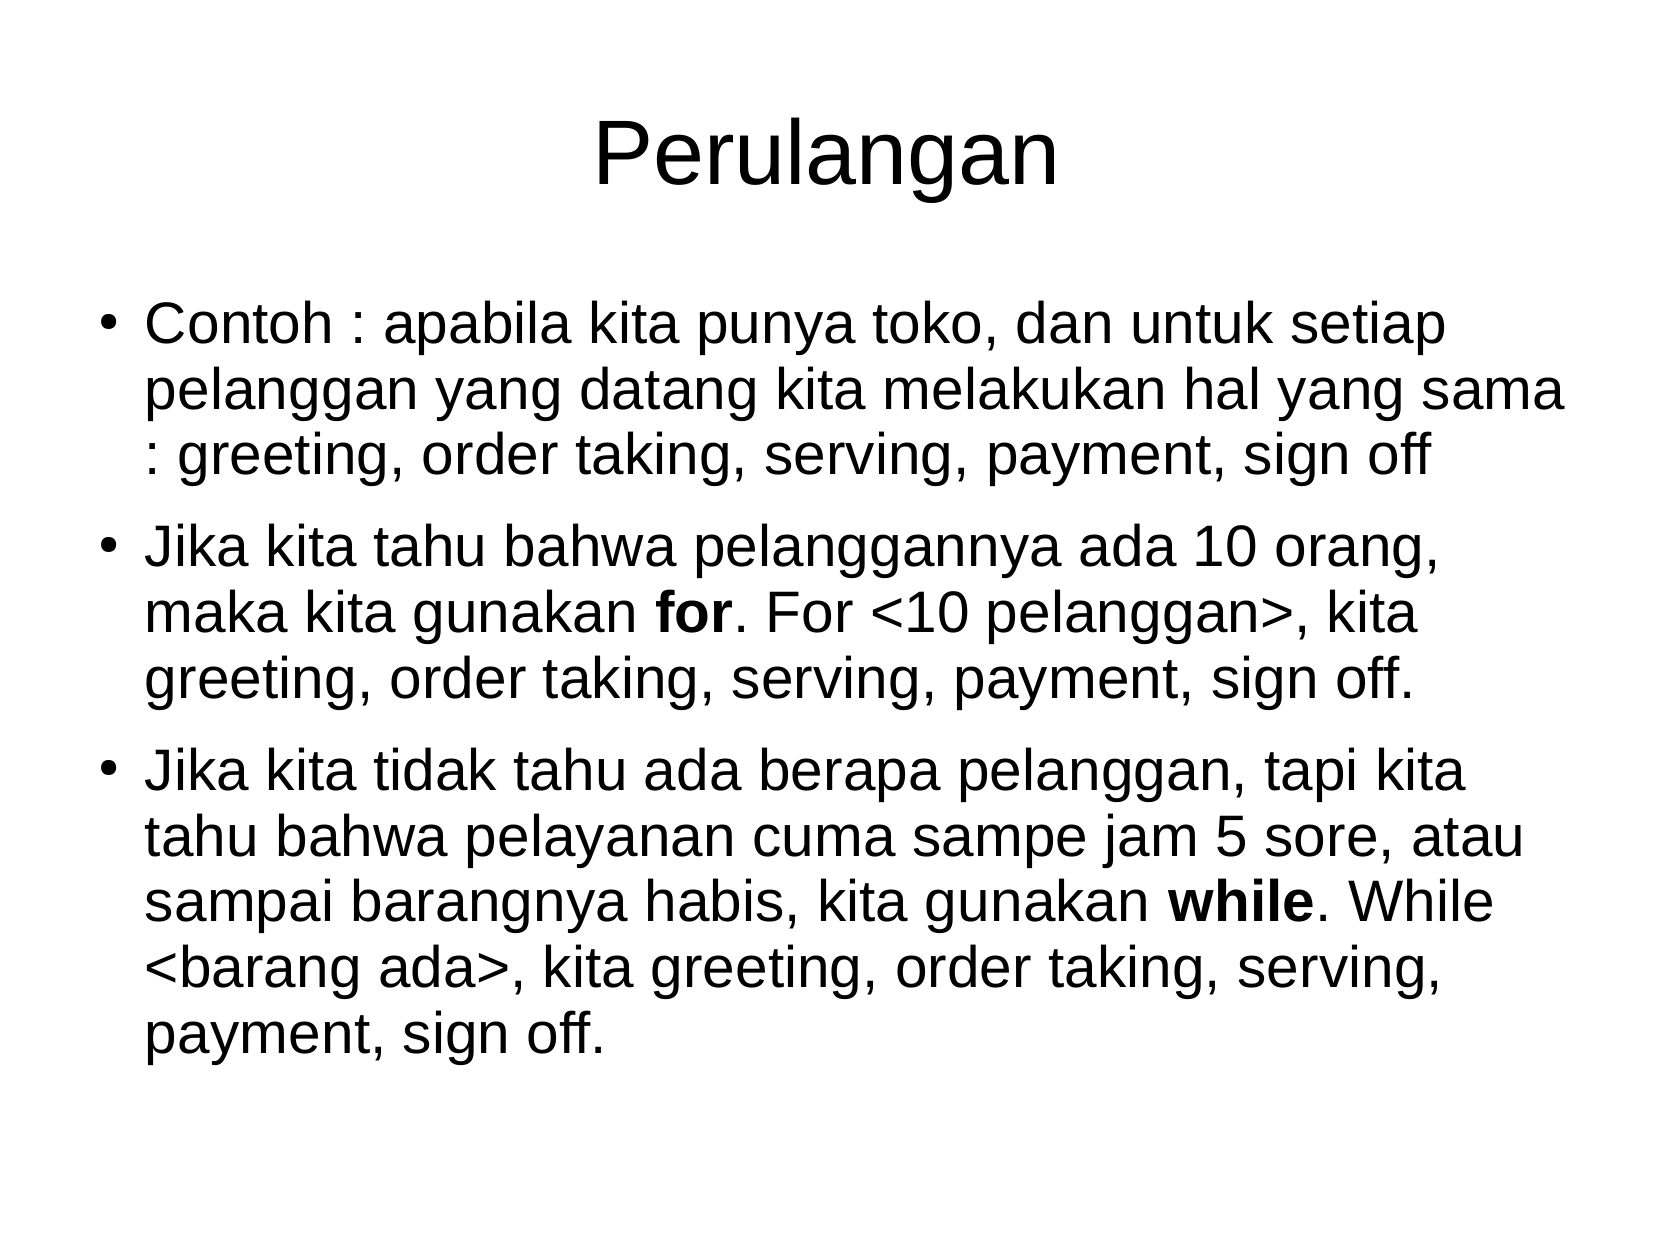

# Perulangan
Contoh : apabila kita punya toko, dan untuk setiap pelanggan yang datang kita melakukan hal yang sama : greeting, order taking, serving, payment, sign off
Jika kita tahu bahwa pelanggannya ada 10 orang, maka kita gunakan for. For <10 pelanggan>, kita greeting, order taking, serving, payment, sign off.
Jika kita tidak tahu ada berapa pelanggan, tapi kita tahu bahwa pelayanan cuma sampe jam 5 sore, atau sampai barangnya habis, kita gunakan while. While <barang ada>, kita greeting, order taking, serving, payment, sign off.